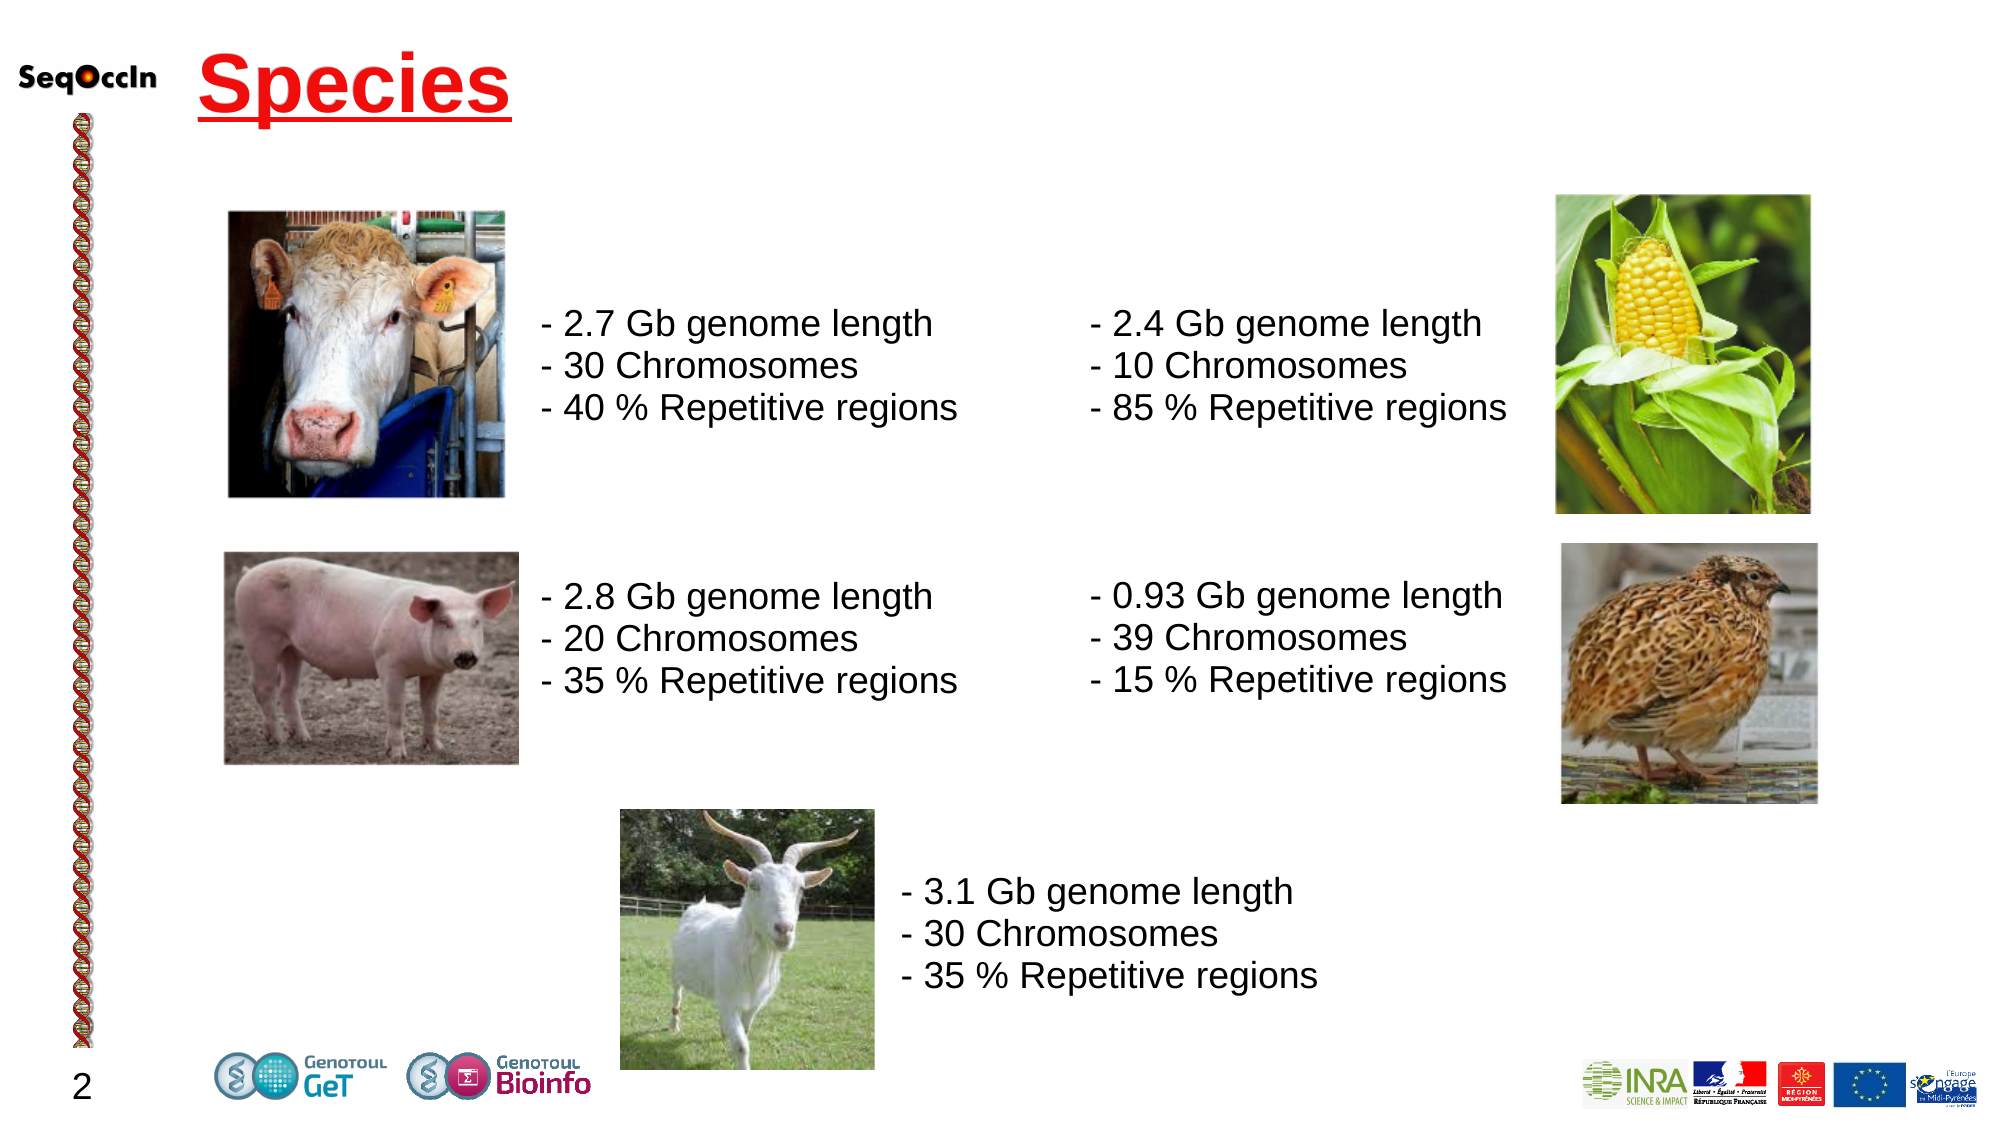

Species
- 2.7 Gb genome length
- 30 Chromosomes
- 40 % Repetitive regions
- 2.4 Gb genome length
- 10 Chromosomes
- 85 % Repetitive regions
- 0.93 Gb genome length
- 39 Chromosomes
- 15 % Repetitive regions
- 2.8 Gb genome length
- 20 Chromosomes
- 35 % Repetitive regions
- 3.1 Gb genome length
- 30 Chromosomes
- 35 % Repetitive regions